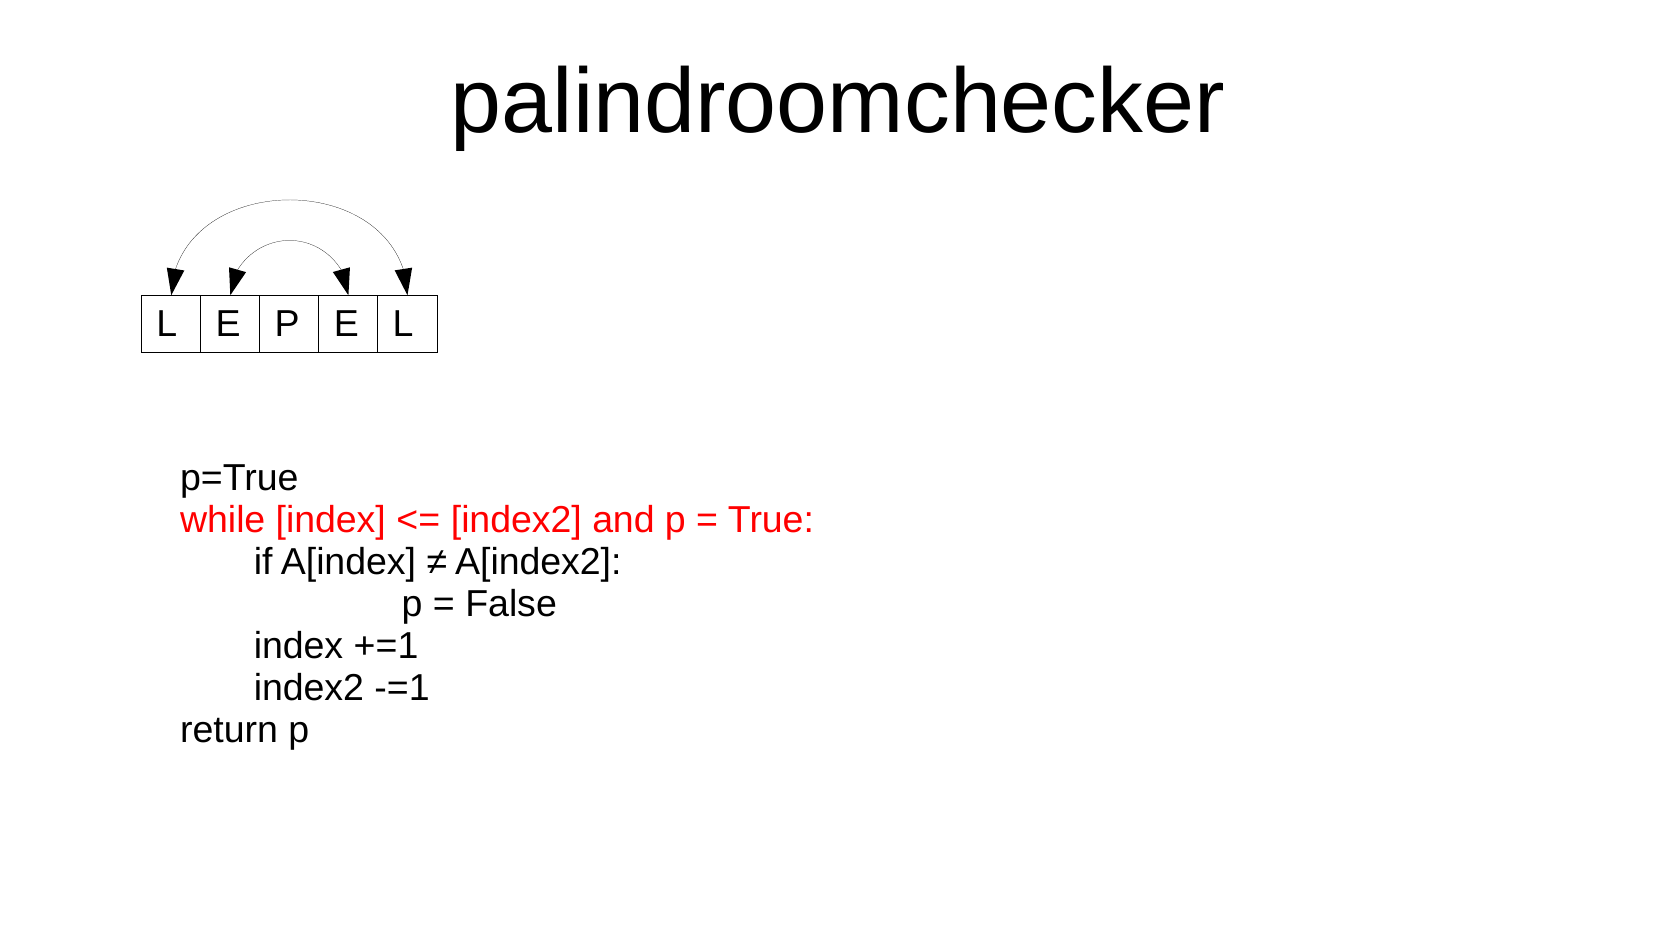

# palindroomchecker
L
E
P
E
L
p=True
while [index] <= [index2] and p = True:
	if A[index] ≠ A[index2]:
			p = False
	index +=1
	index2 -=1
return p